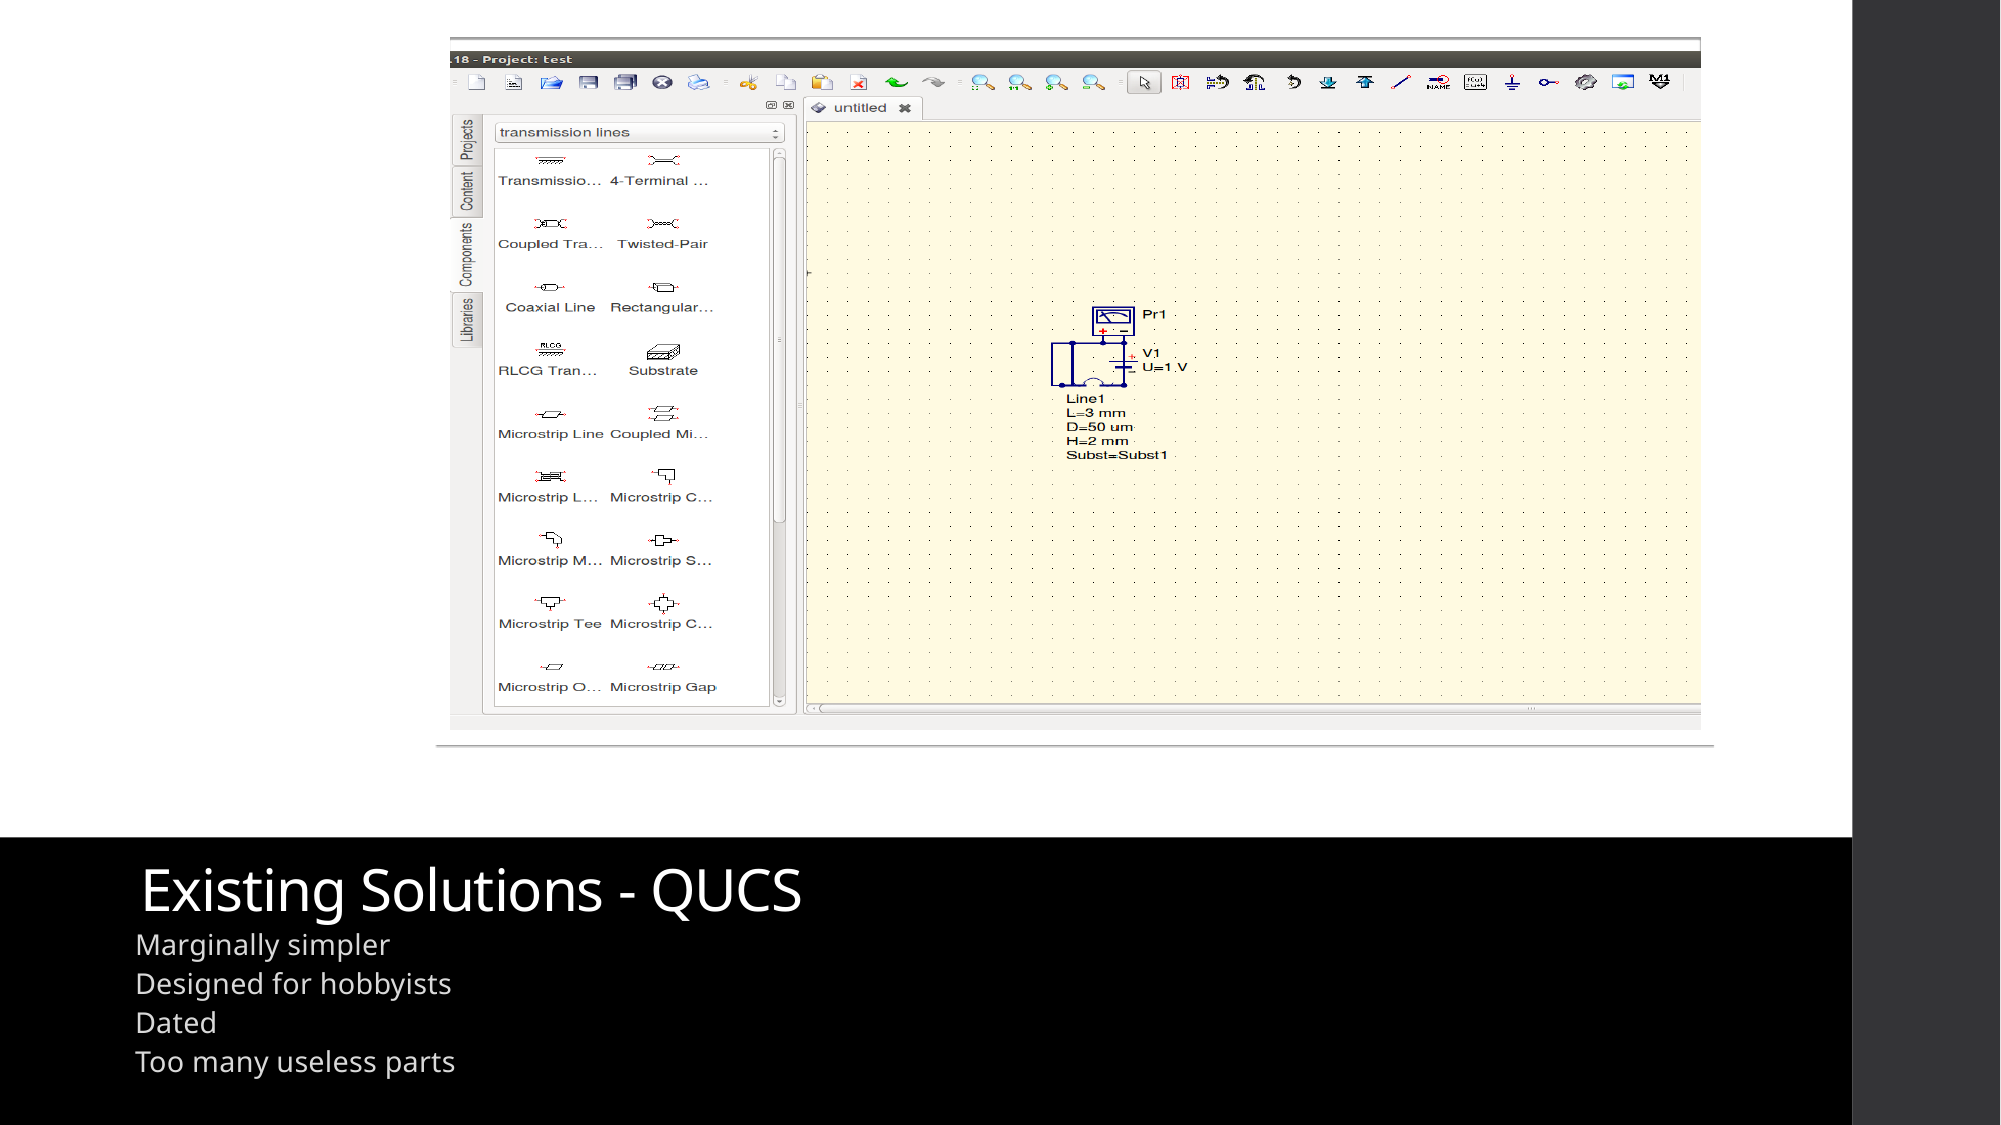

# Existing Solutions - QUCS
Marginally simpler
Designed for hobbyists
Dated
Too many useless parts